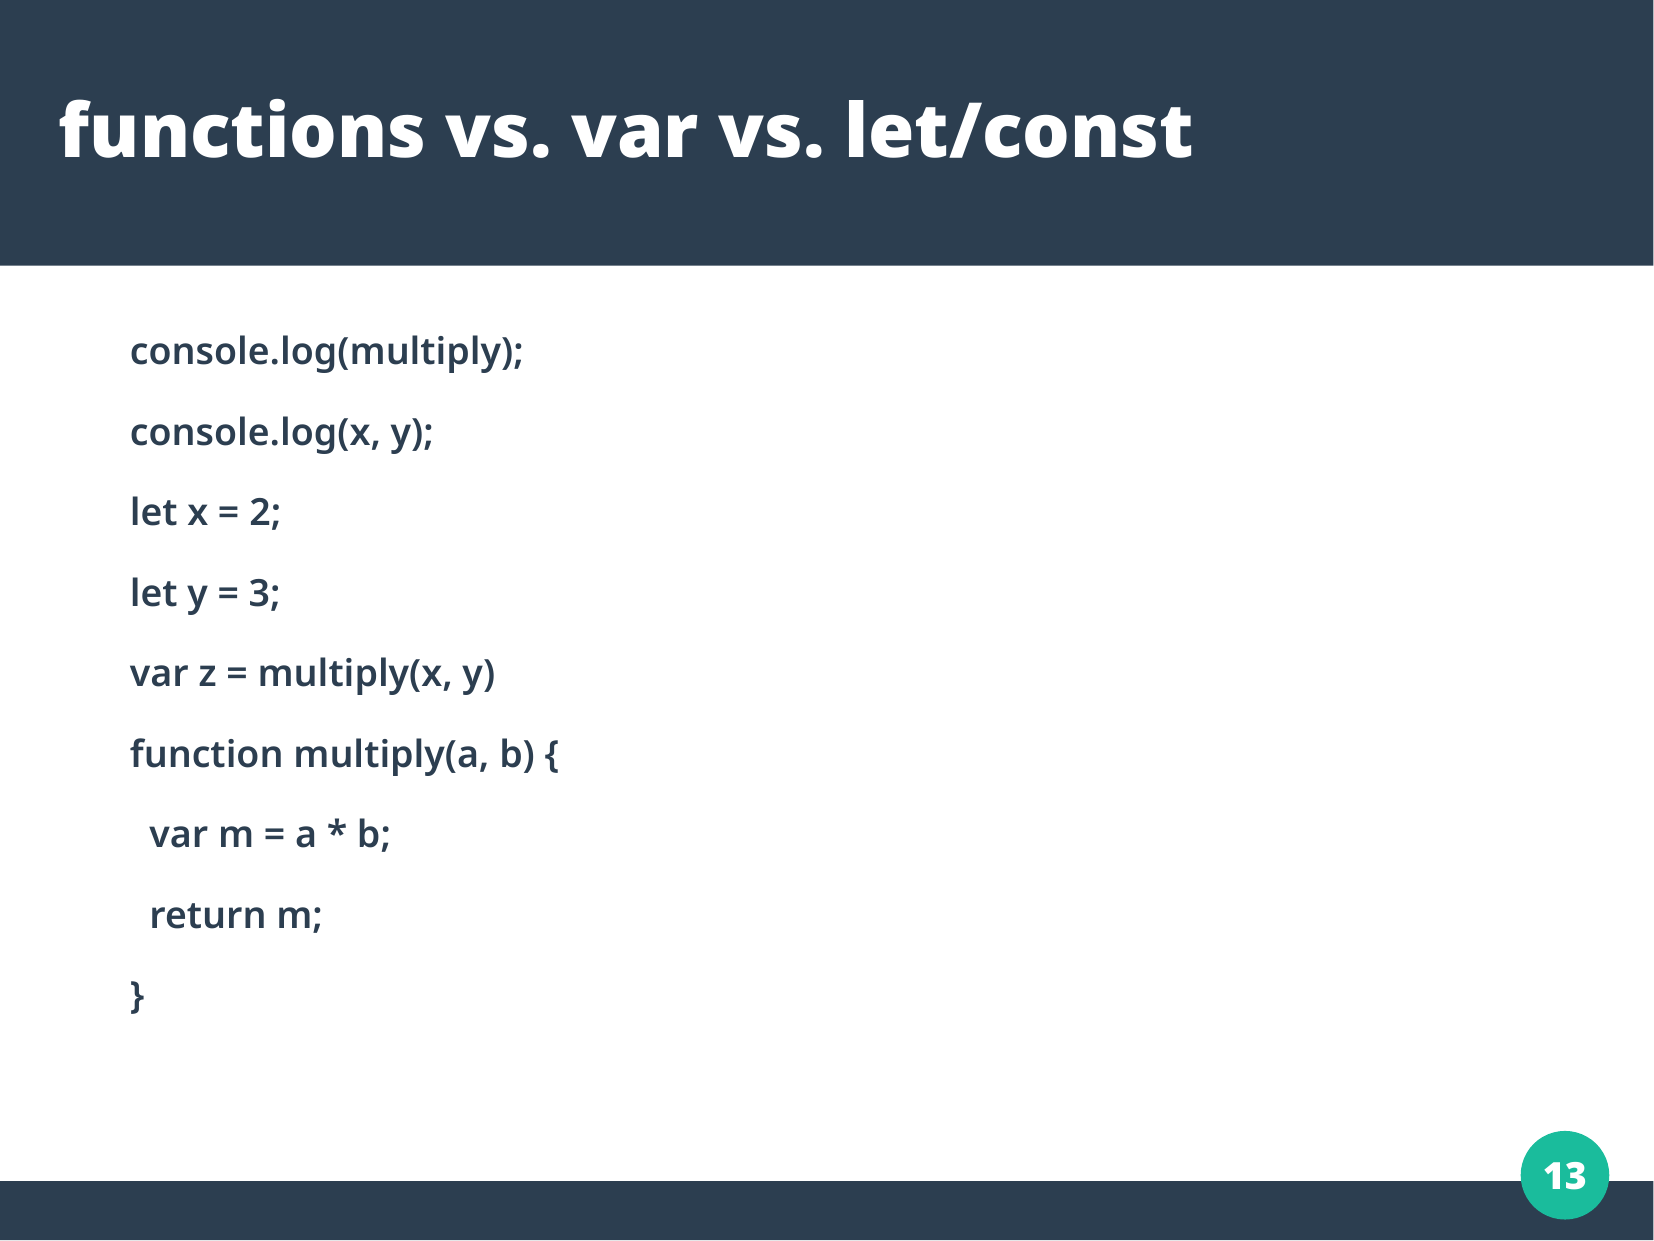

# functions vs. var vs. let/const
console.log(multiply);
console.log(x, y);
let x = 2;
let y = 3;
var z = multiply(x, y)
function multiply(a, b) {
 var m = a * b;
 return m;
}
13